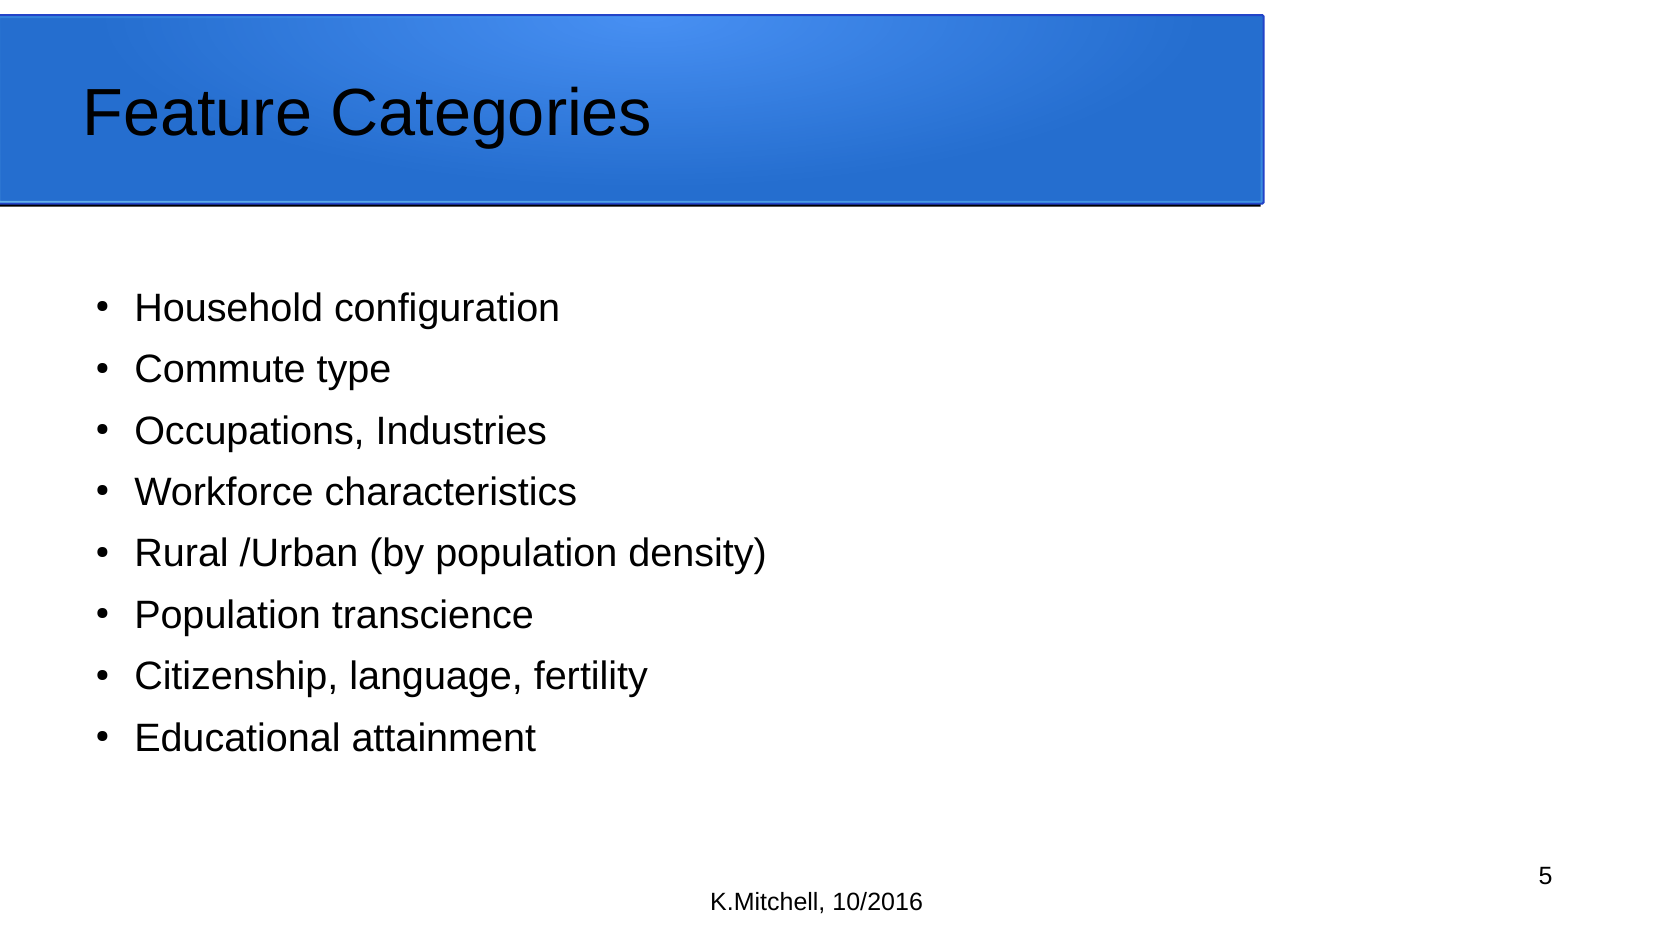

# Feature Categories
Household configuration
Commute type
Occupations, Industries
Workforce characteristics
Rural /Urban (by population density)
Population transcience
Citizenship, language, fertility
Educational attainment